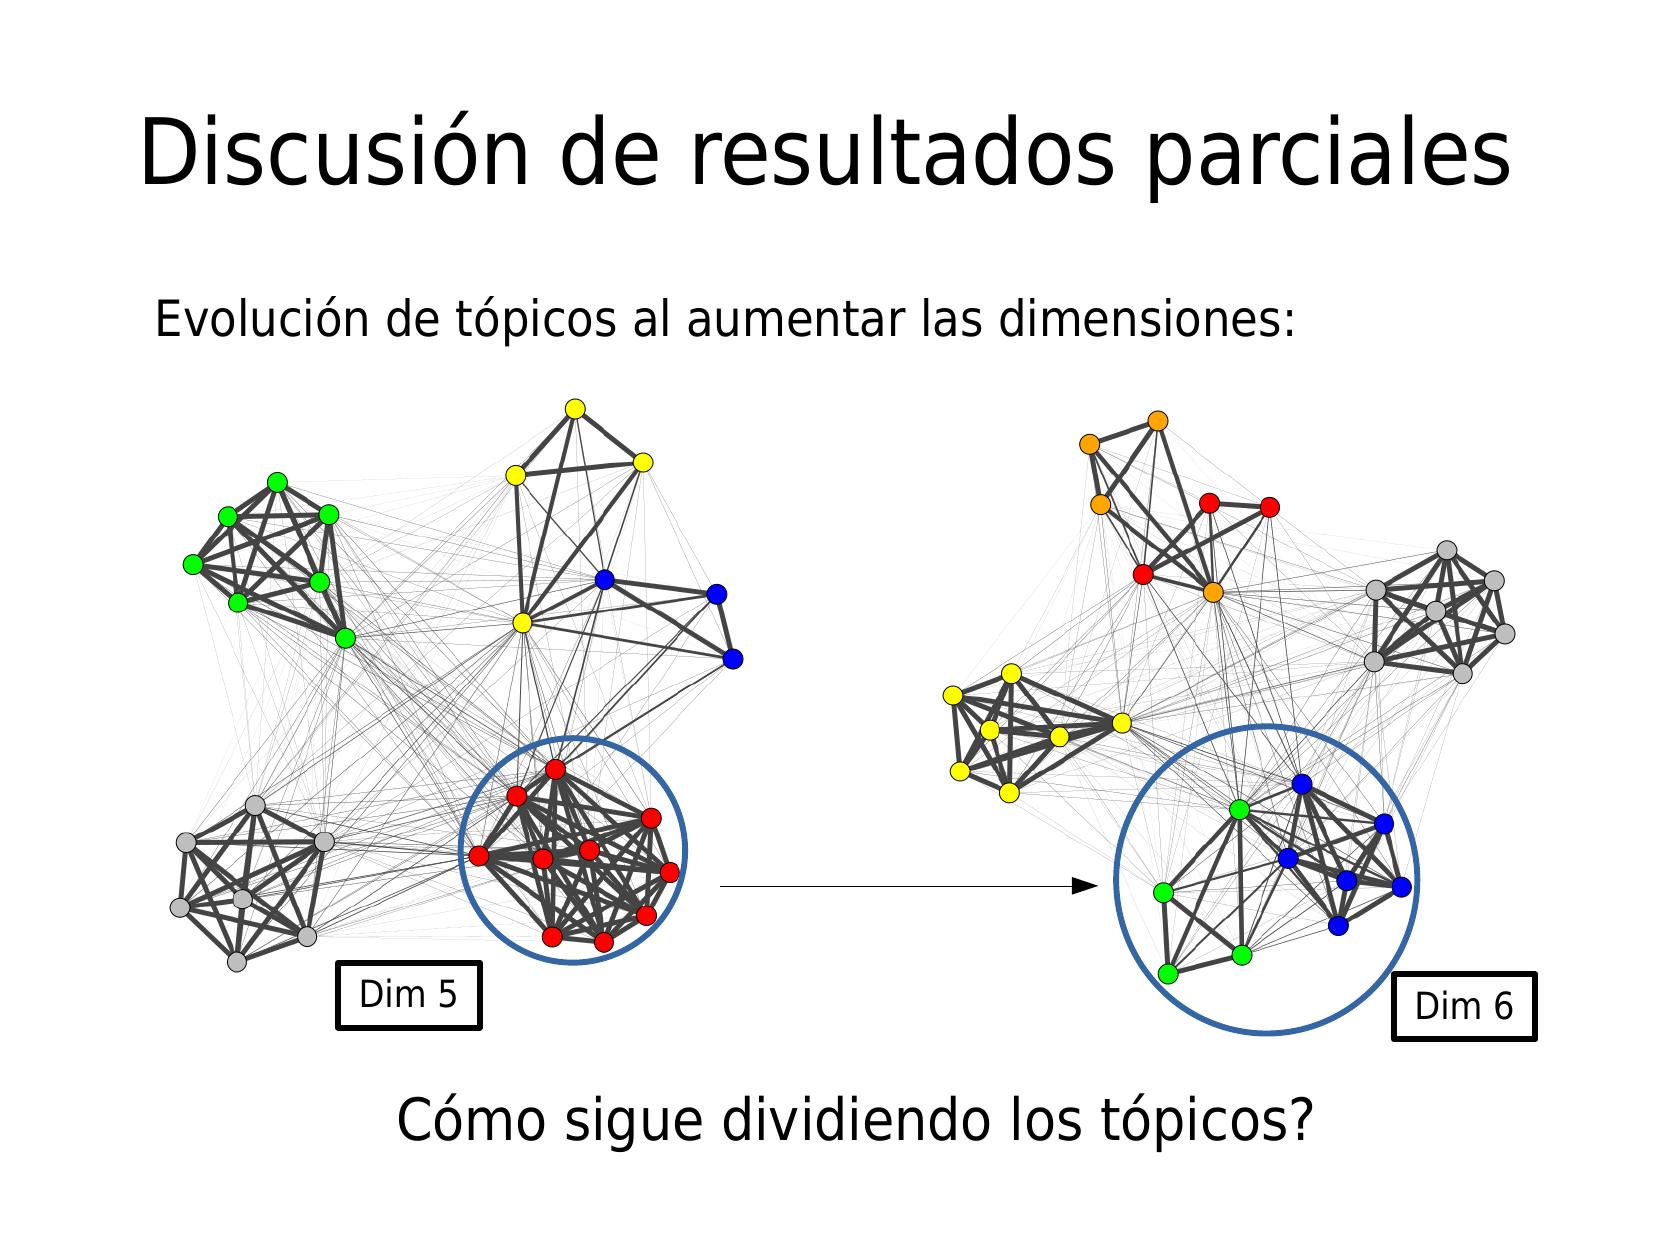

# Discusión de resultados parciales
Evolución de tópicos al aumentar las dimensiones:
Dim 5
Dim 6
Cómo sigue dividiendo los tópicos?